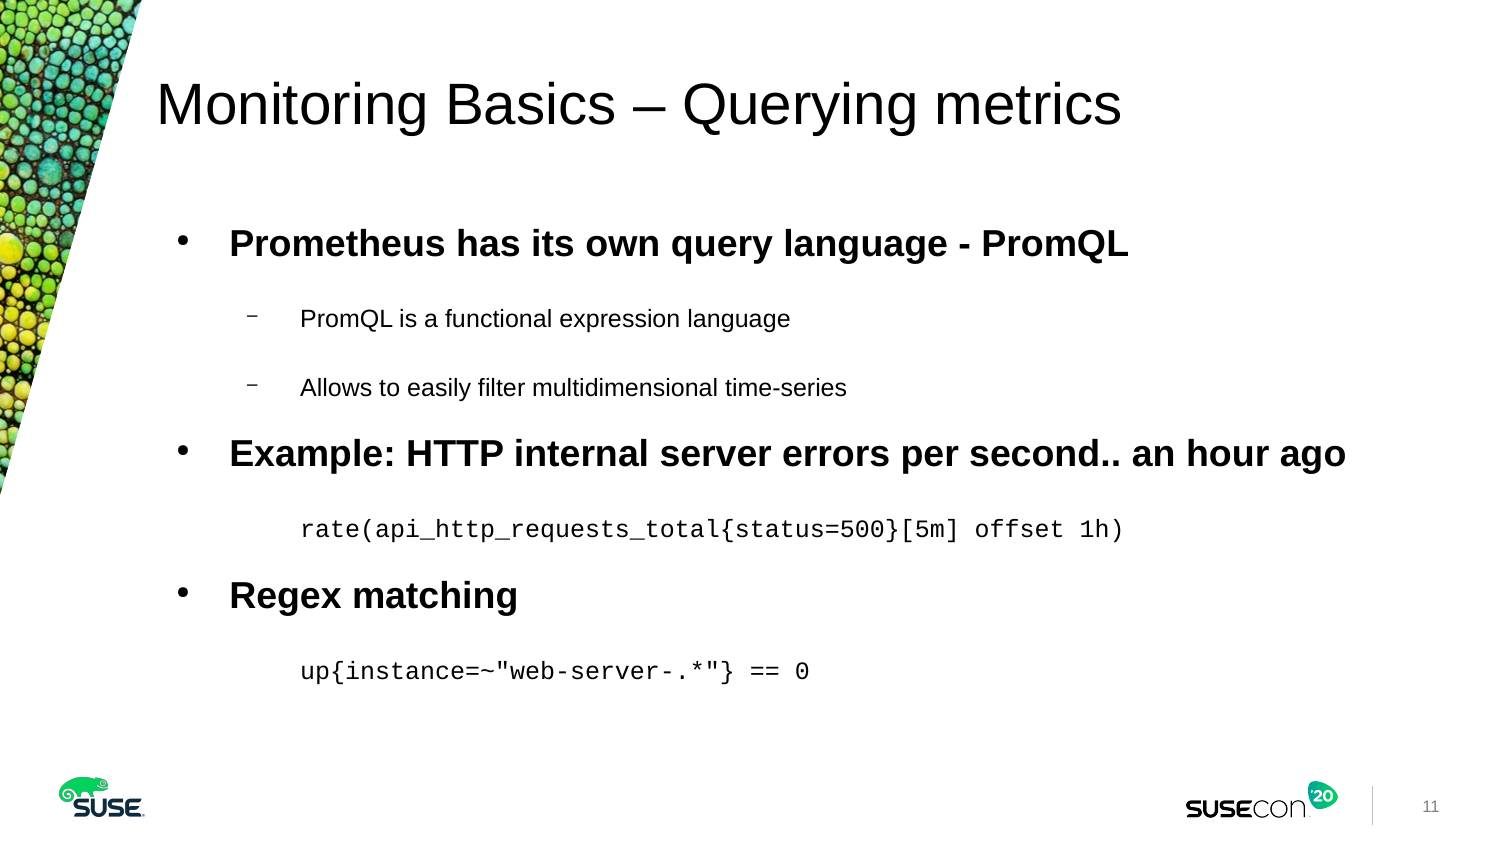

# Monitoring Basics – Querying metrics
Prometheus has its own query language - PromQL
PromQL is a functional expression language
Allows to easily filter multidimensional time-series
Example: HTTP internal server errors per second.. an hour ago
rate(api_http_requests_total{status=500}[5m] offset 1h)
Regex matching
up{instance=~"web-server-.*"} == 0